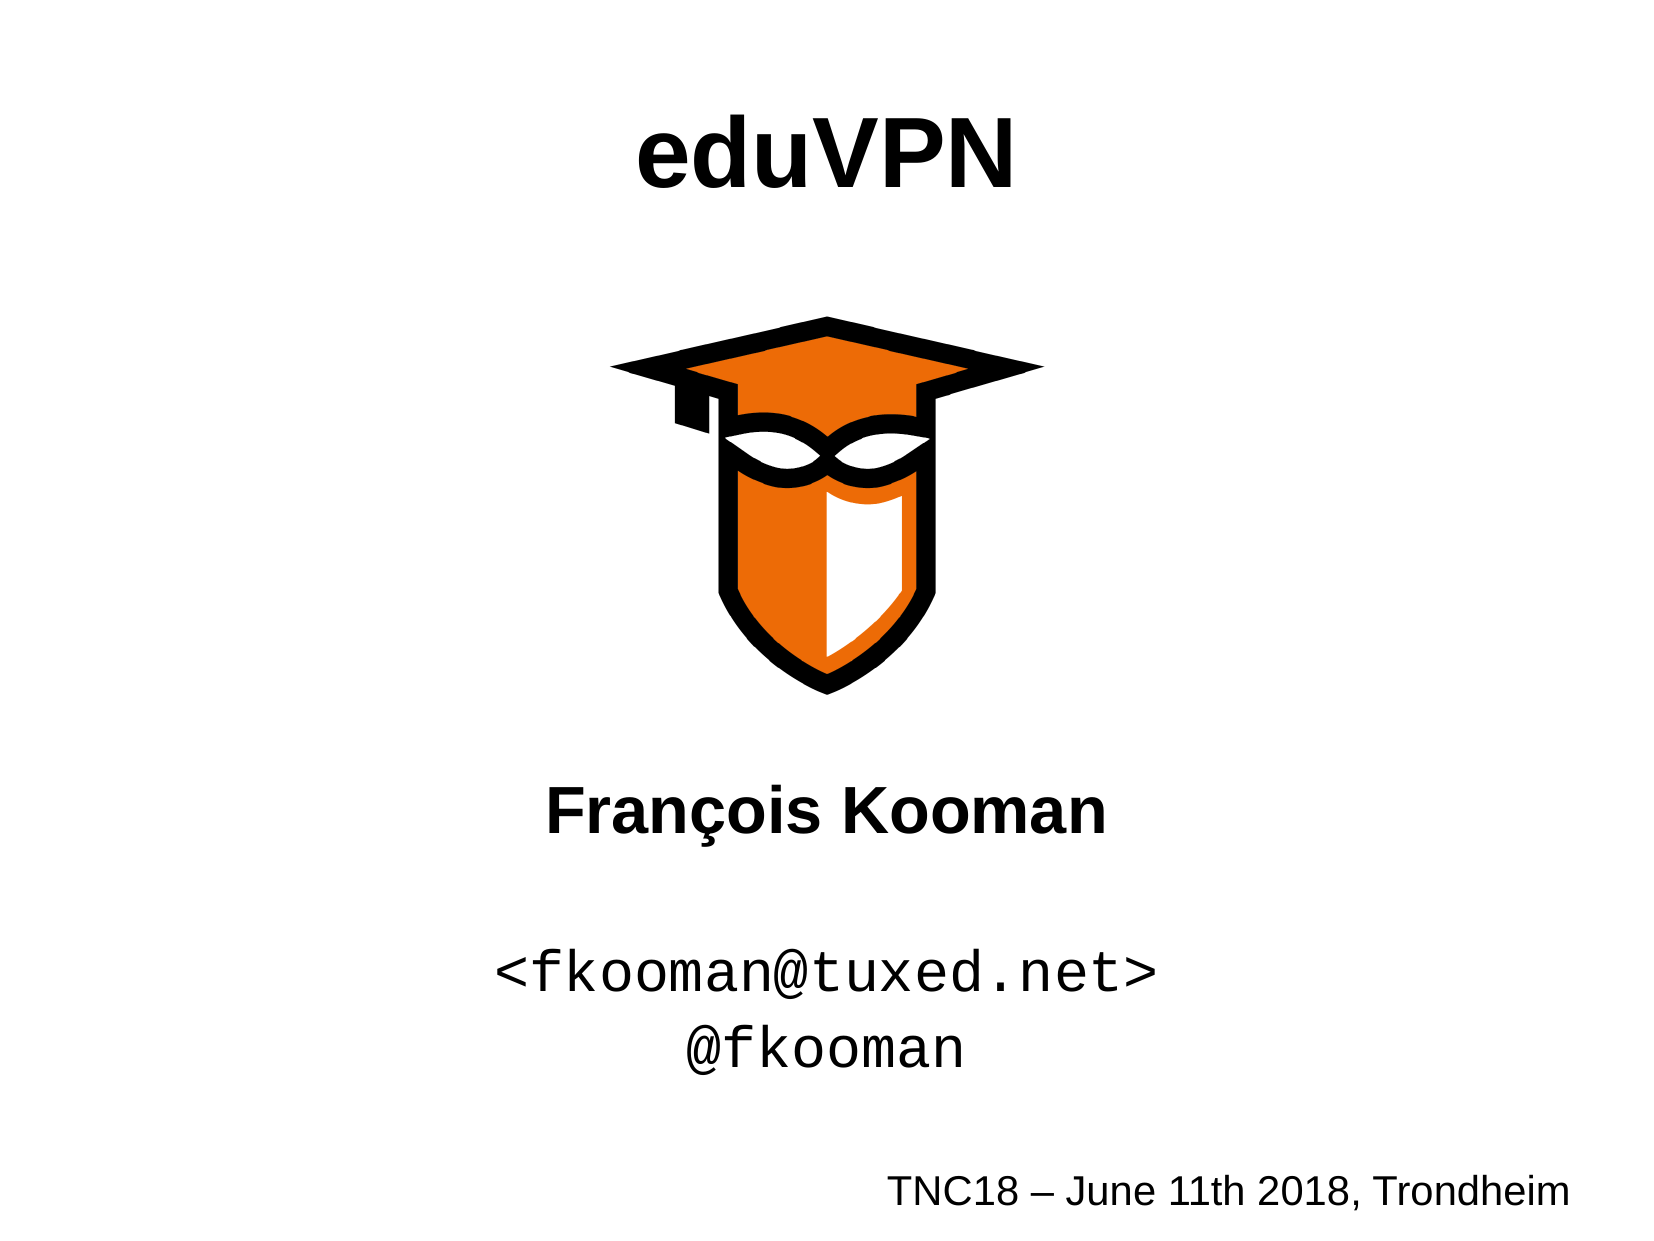

# eduVPN
François Kooman
<fkooman@tuxed.net>
@fkooman
TNC18 – June 11th 2018, Trondheim